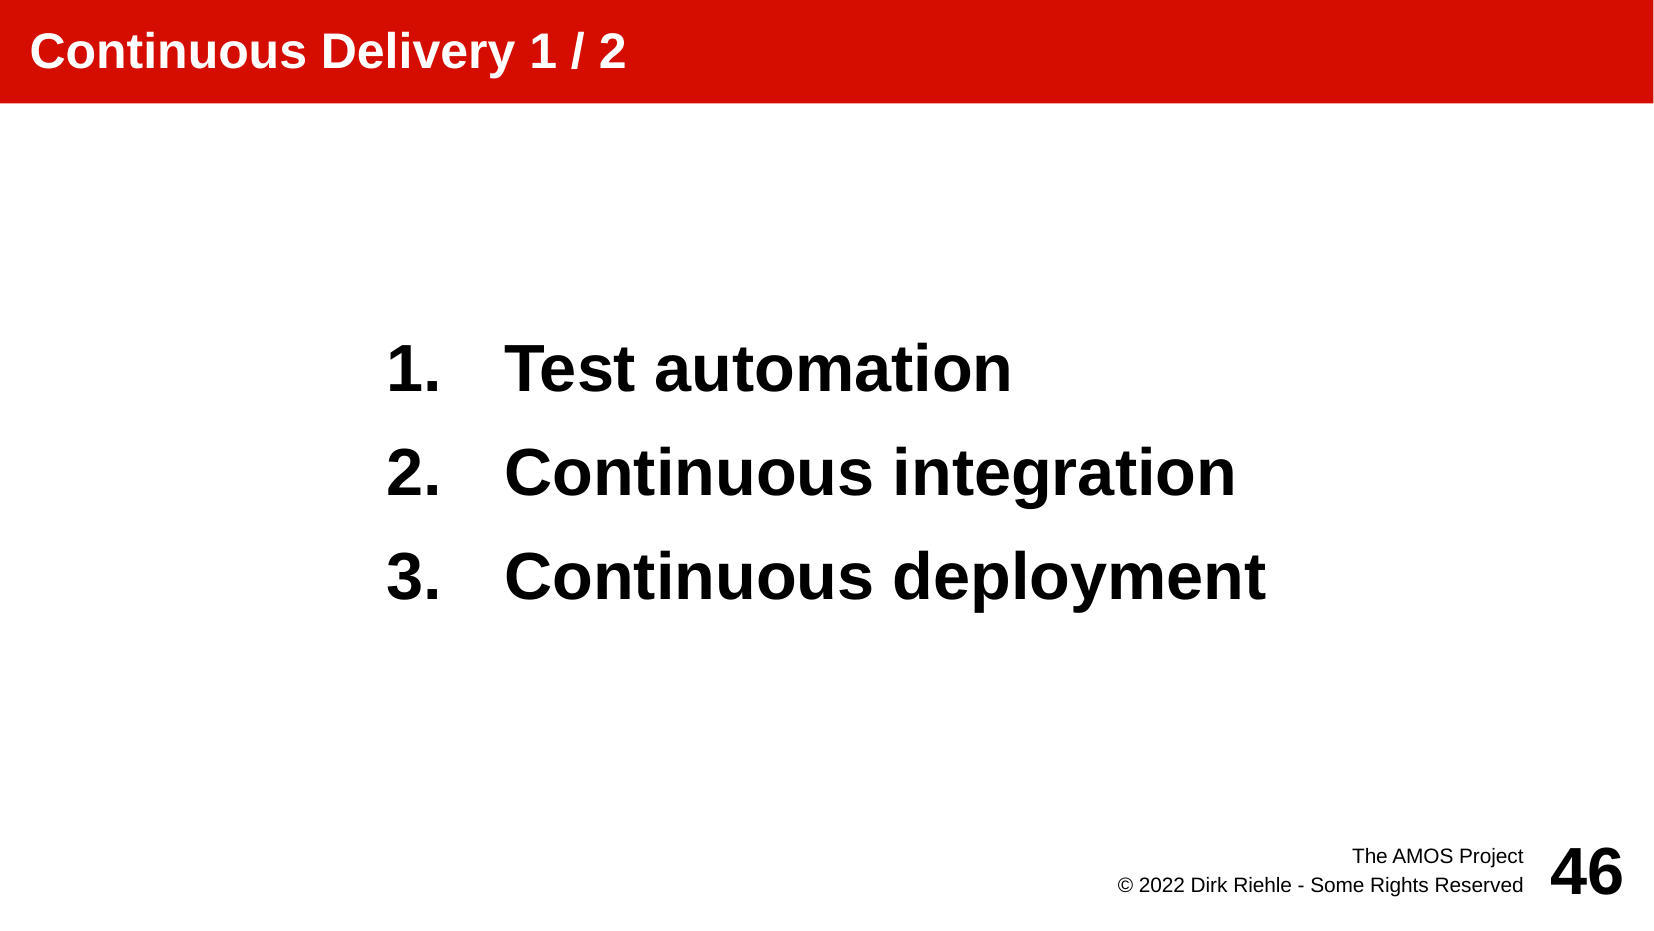

# Continuous Delivery 1 / 2
Test automation
Continuous integration
Continuous deployment
The AMOS Project
46
© 2022 Dirk Riehle - Some Rights Reserved